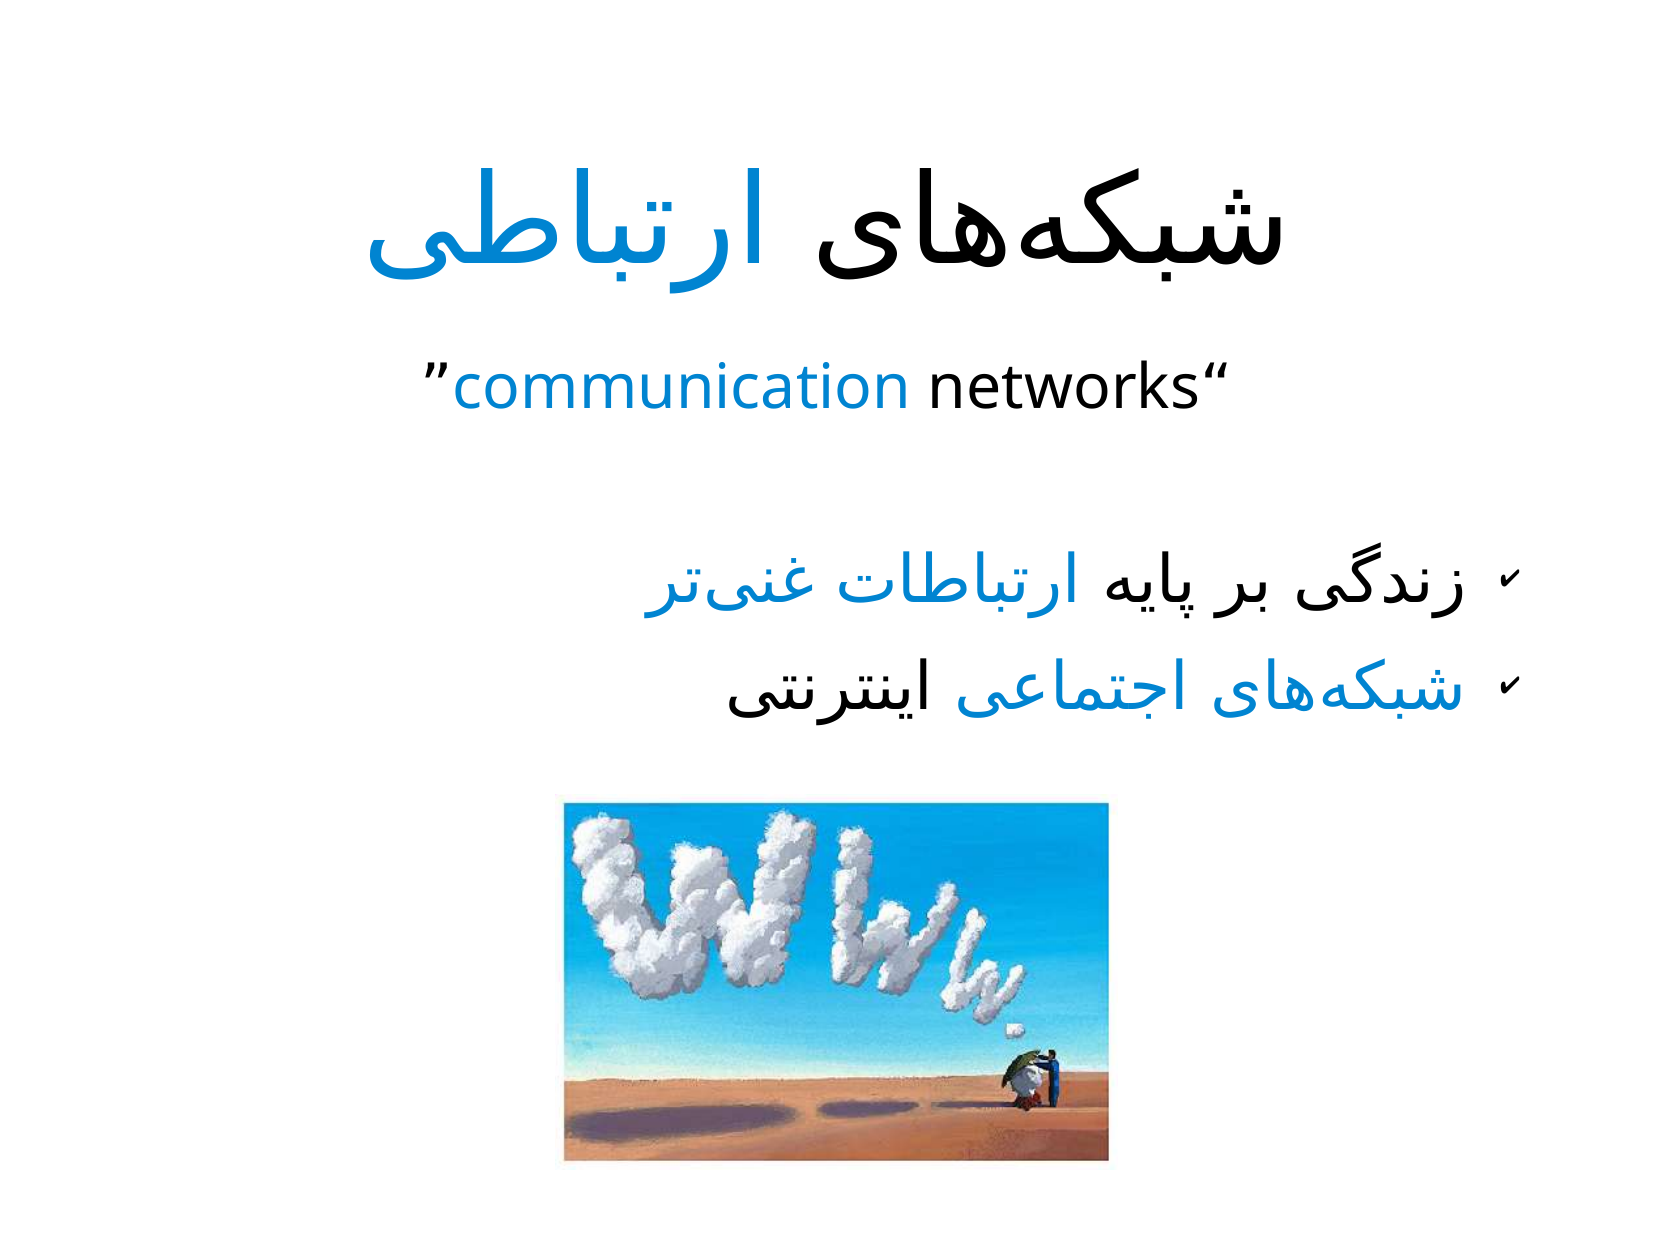

# شبکه‌های ارتباطی “communication networks”
زندگی بر پایه ارتباطات غنی‌تر
شبکه‌های اجتماعی اینترنتی